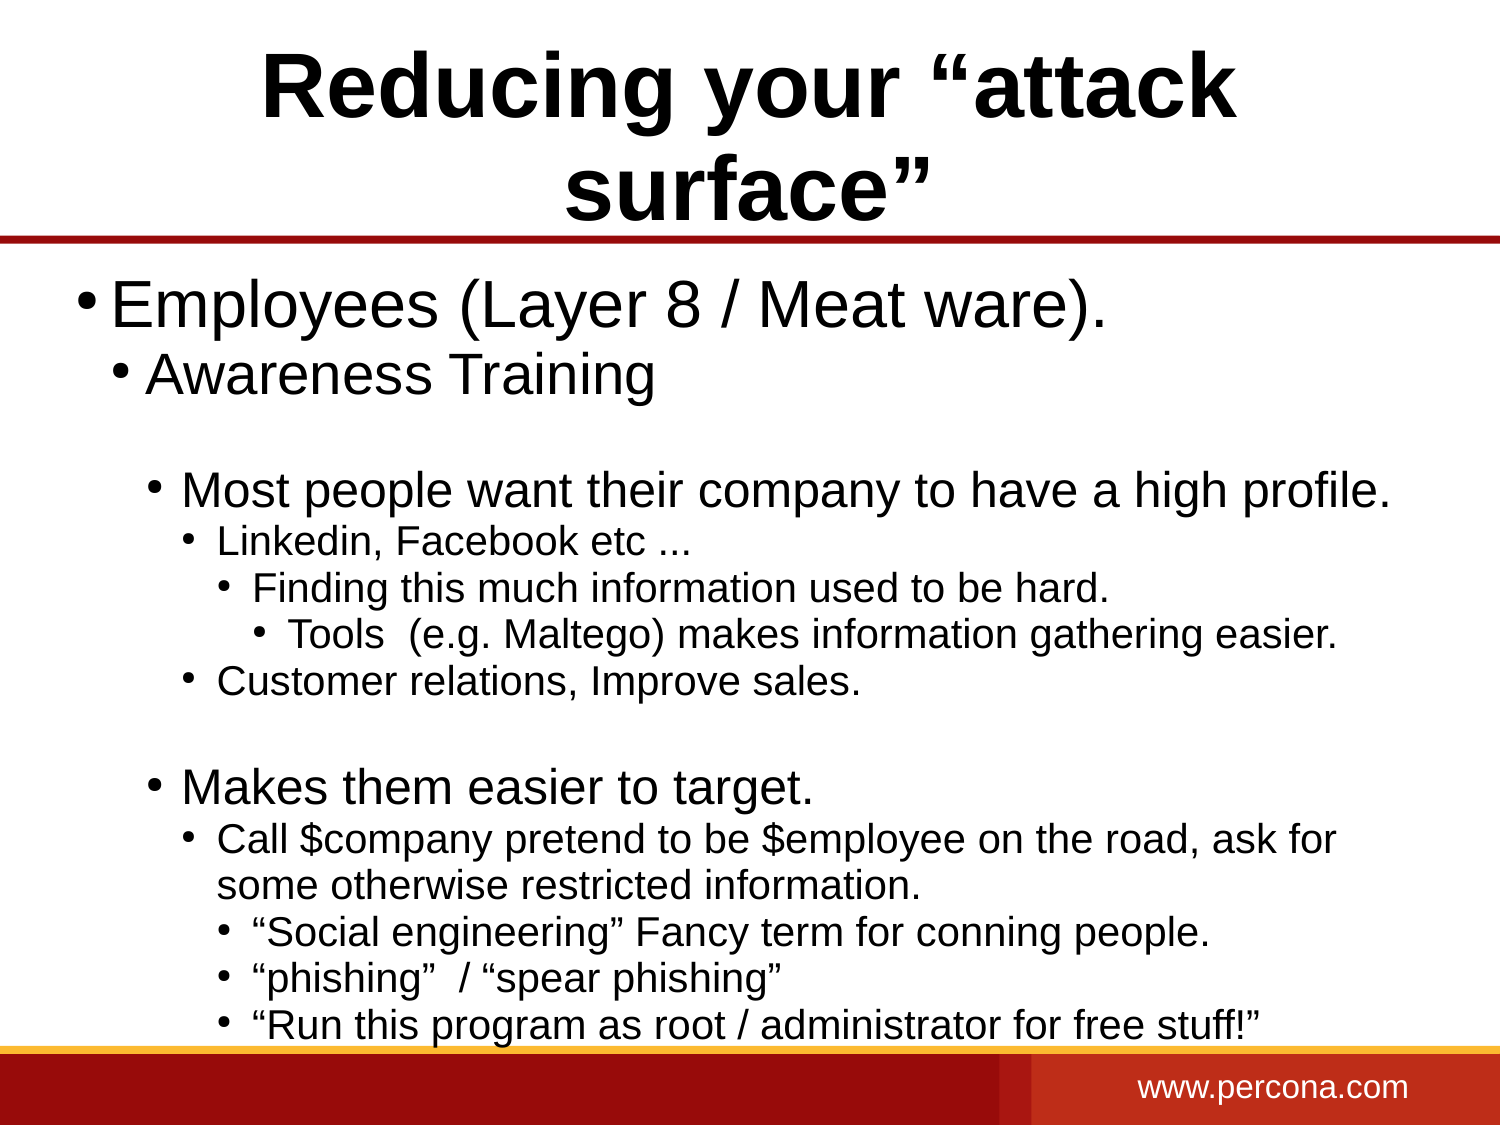

Reducing your “attack surface”
Employees (Layer 8 / Meat ware).
Awareness Training
Most people want their company to have a high profile.
Linkedin, Facebook etc ...
Finding this much information used to be hard.
Tools (e.g. Maltego) makes information gathering easier.
Customer relations, Improve sales.
Makes them easier to target.
Call $company pretend to be $employee on the road, ask for some otherwise restricted information.
“Social engineering” Fancy term for conning people.
“phishing” / “spear phishing”
“Run this program as root / administrator for free stuff!”